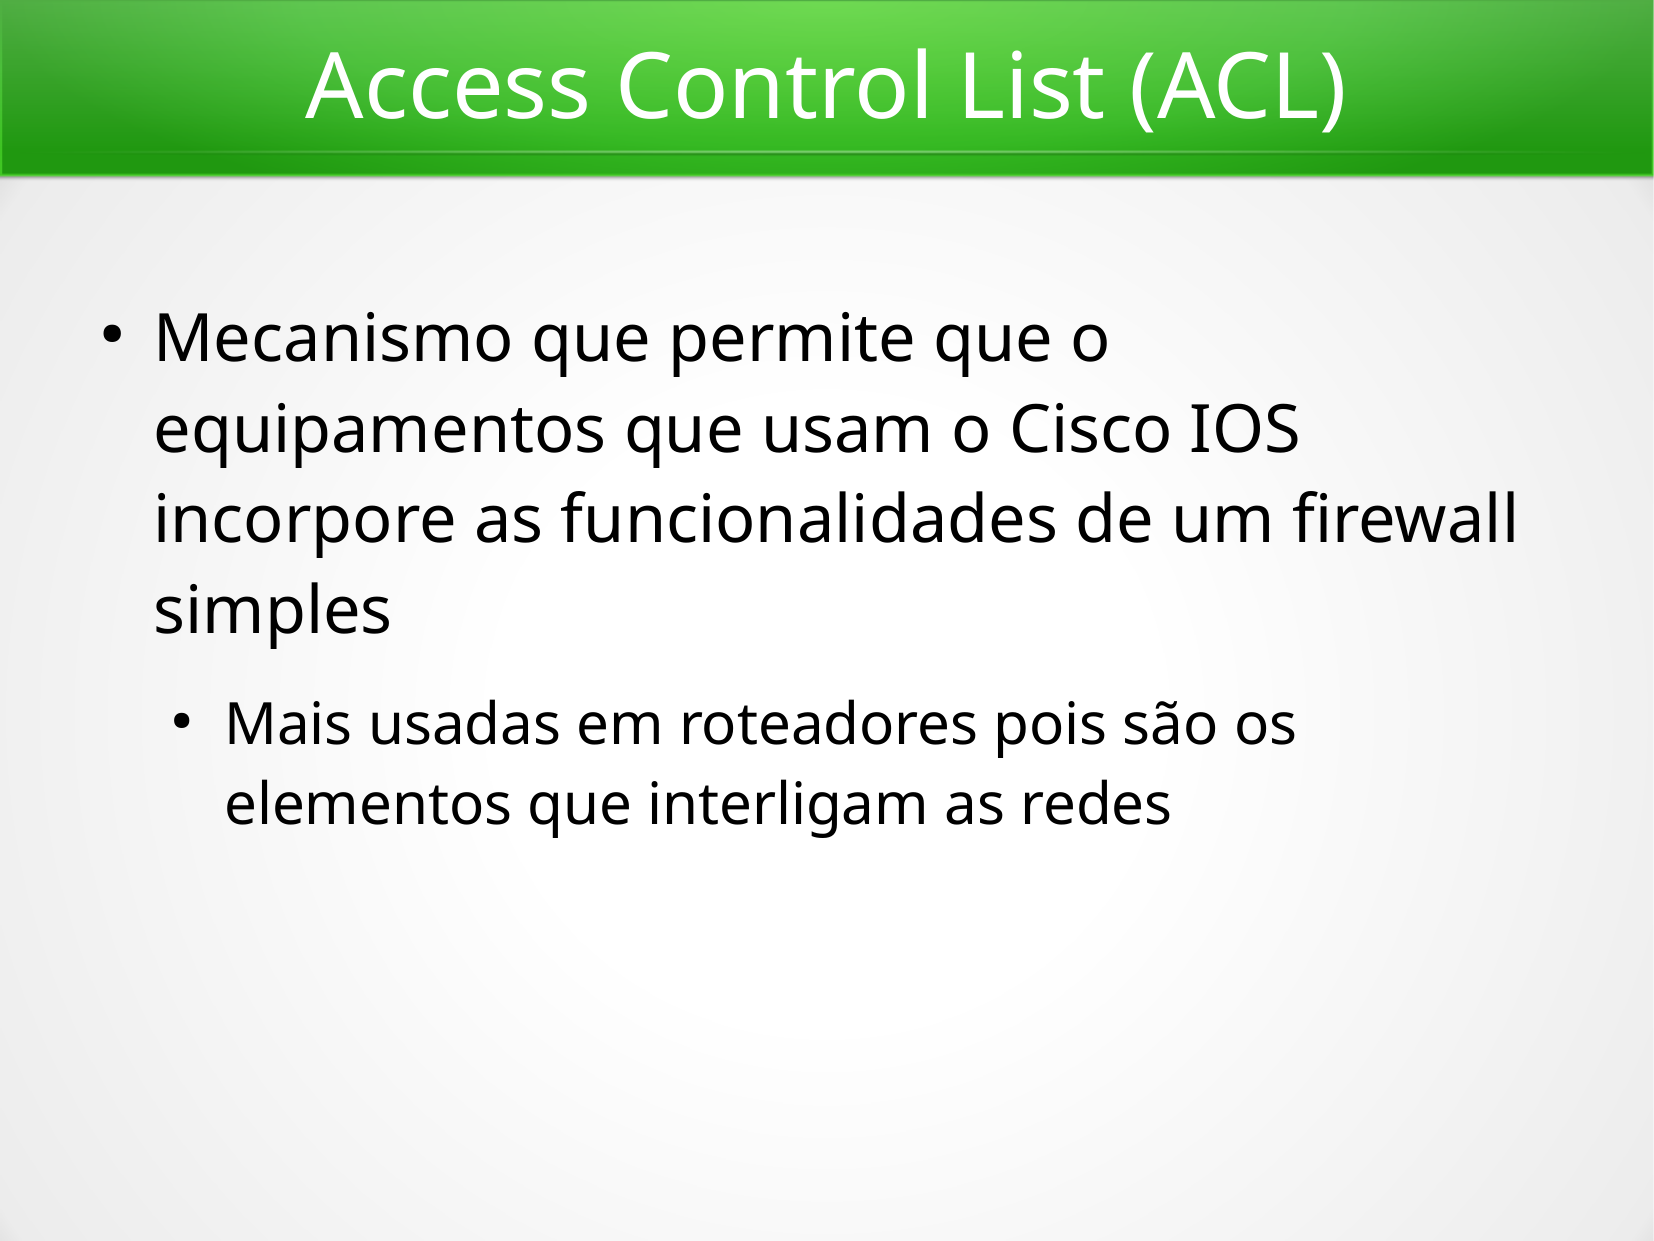

# Access Control List (ACL)
Mecanismo que permite que o equipamentos que usam o Cisco IOS incorpore as funcionalidades de um firewall simples
Mais usadas em roteadores pois são os elementos que interligam as redes